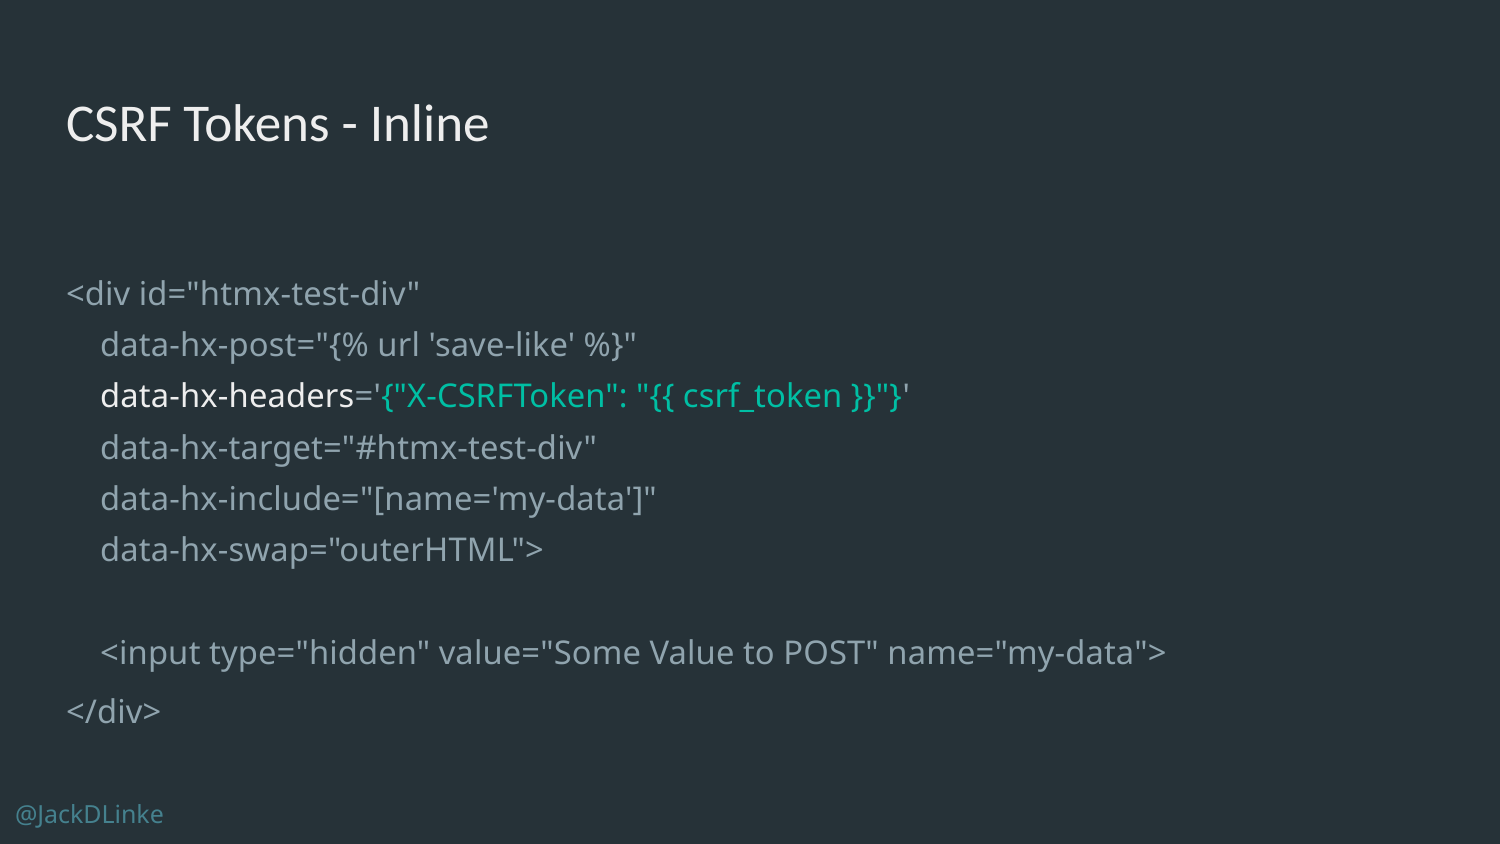

# CSRF Tokens - Inline
<div id="htmx-test-div"
 data-hx-post="{% url 'save-like' %}"
 data-hx-headers='{"X-CSRFToken": "{{ csrf_token }}"}'
 data-hx-target="#htmx-test-div"
 data-hx-include="[name='my-data']"
 data-hx-swap="outerHTML">
 <input type="hidden" value="Some Value to POST" name="my-data">
</div>